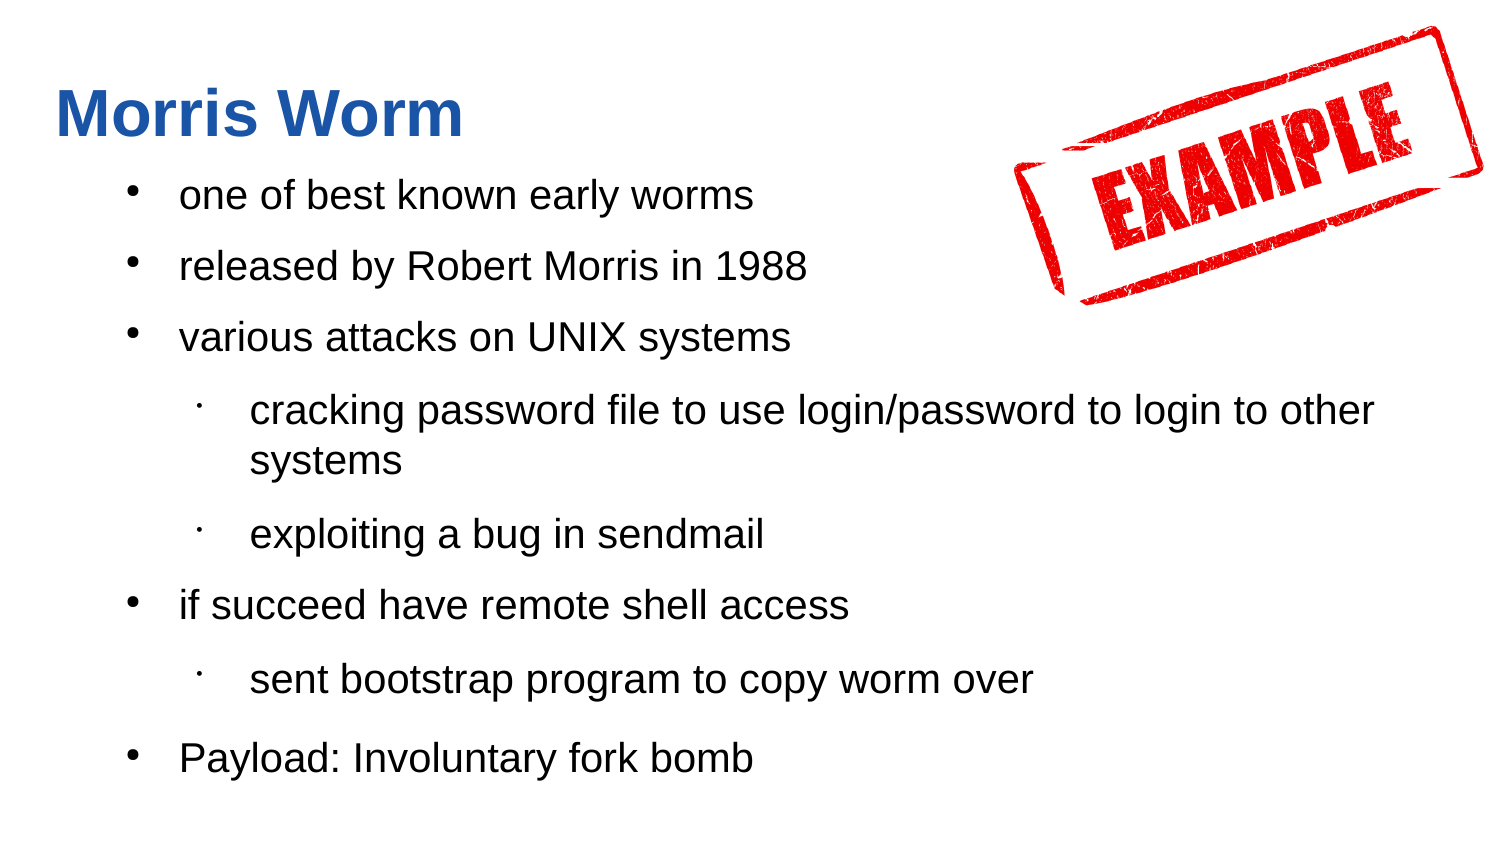

Morris Worm
# one of best known early worms
released by Robert Morris in 1988
various attacks on UNIX systems
cracking password file to use login/password to login to other systems
exploiting a bug in sendmail
if succeed have remote shell access
sent bootstrap program to copy worm over
Payload: Involuntary fork bomb